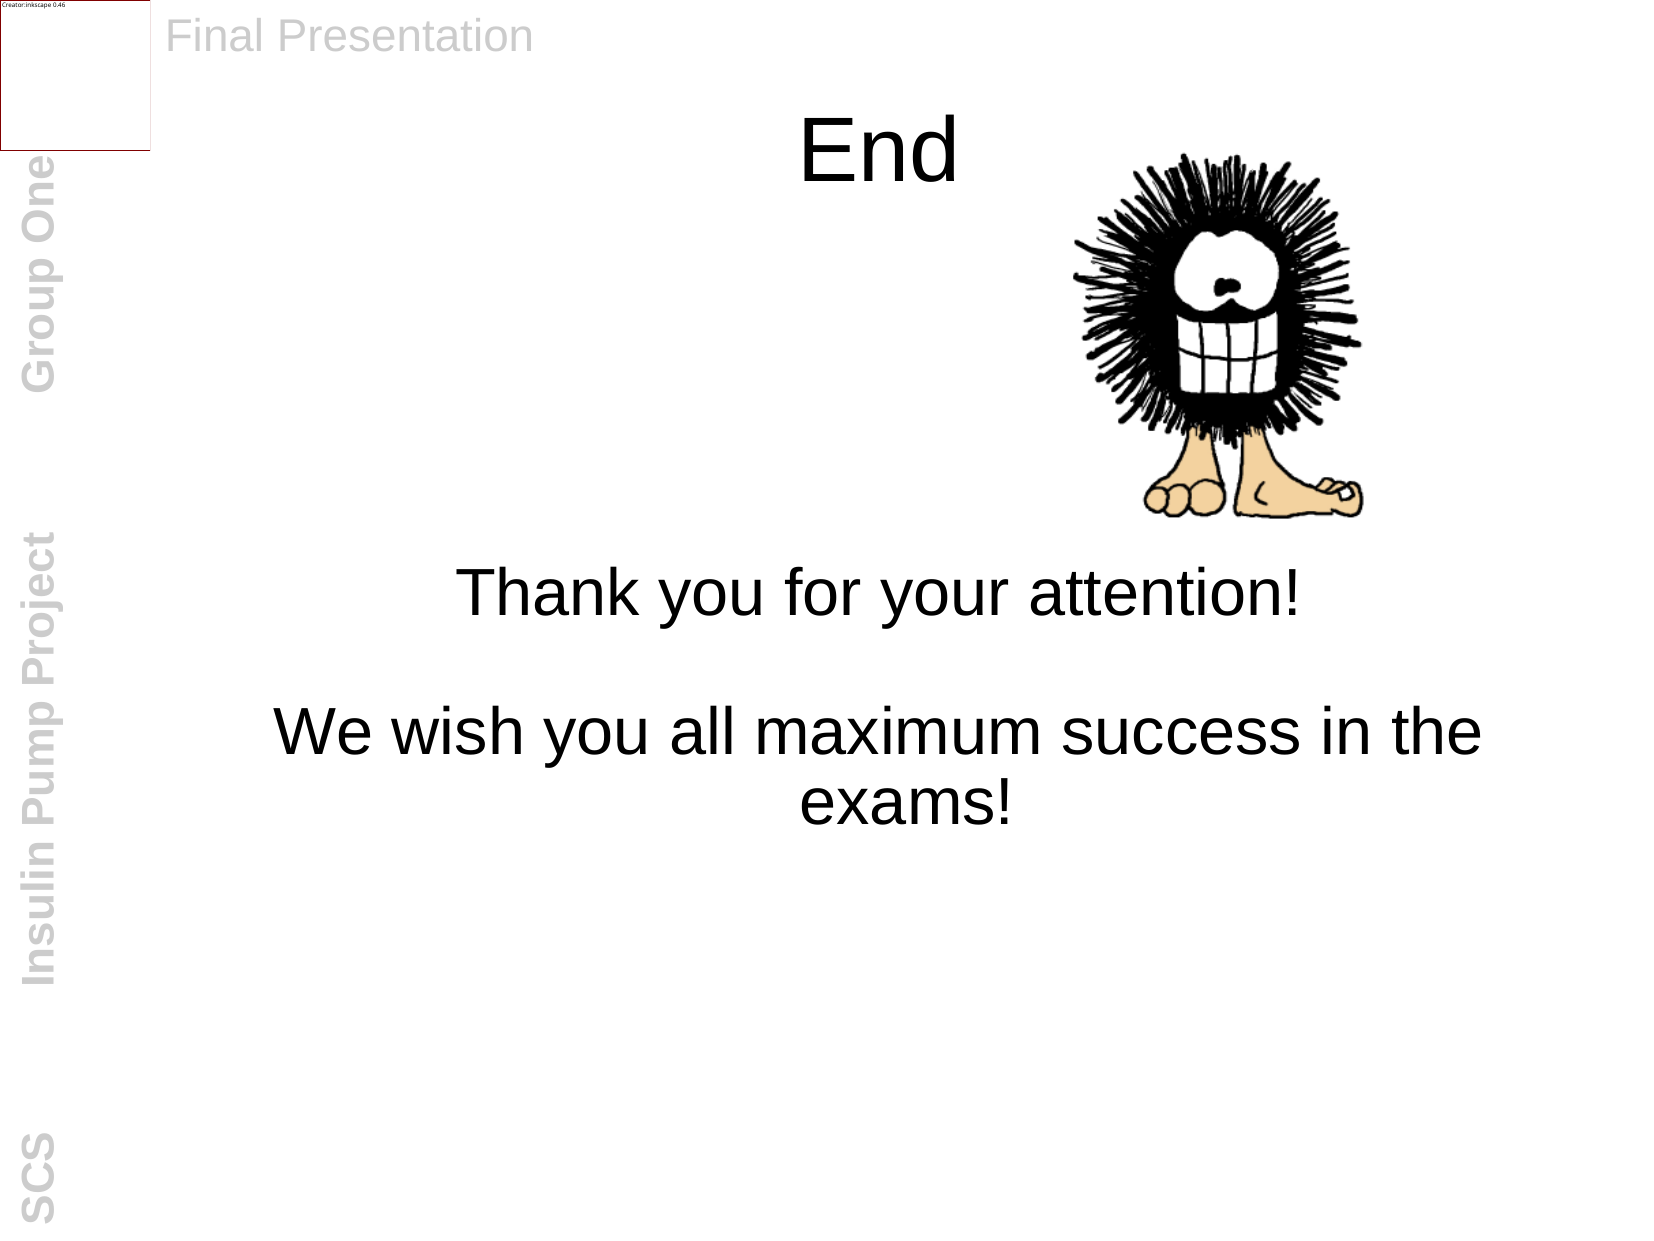

# End
Thank you for your attention!
We wish you all maximum success in the exams!